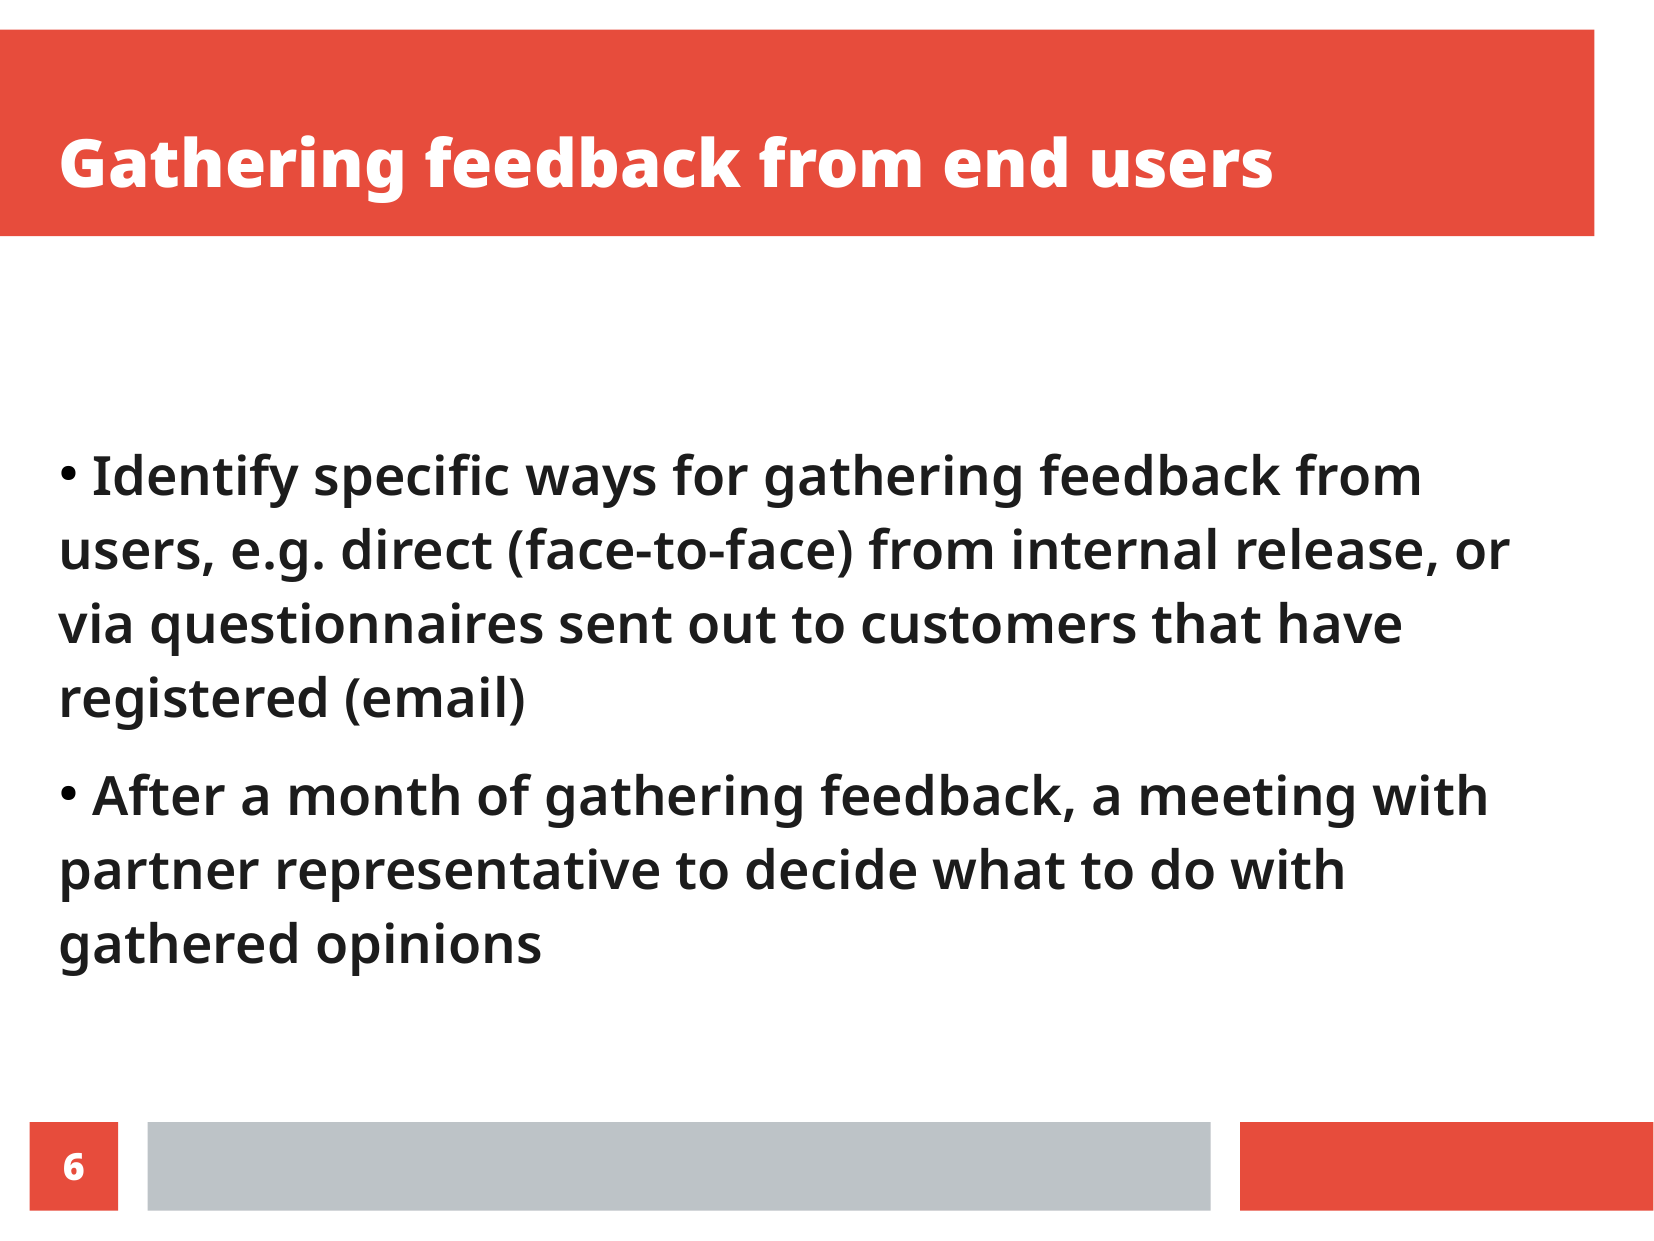

# Gathering feedback from end users
 Identify specific ways for gathering feedback from users, e.g. direct (face-to-face) from internal release, or via questionnaires sent out to customers that have registered (email)
 After a month of gathering feedback, a meeting with partner representative to decide what to do with gathered opinions
6